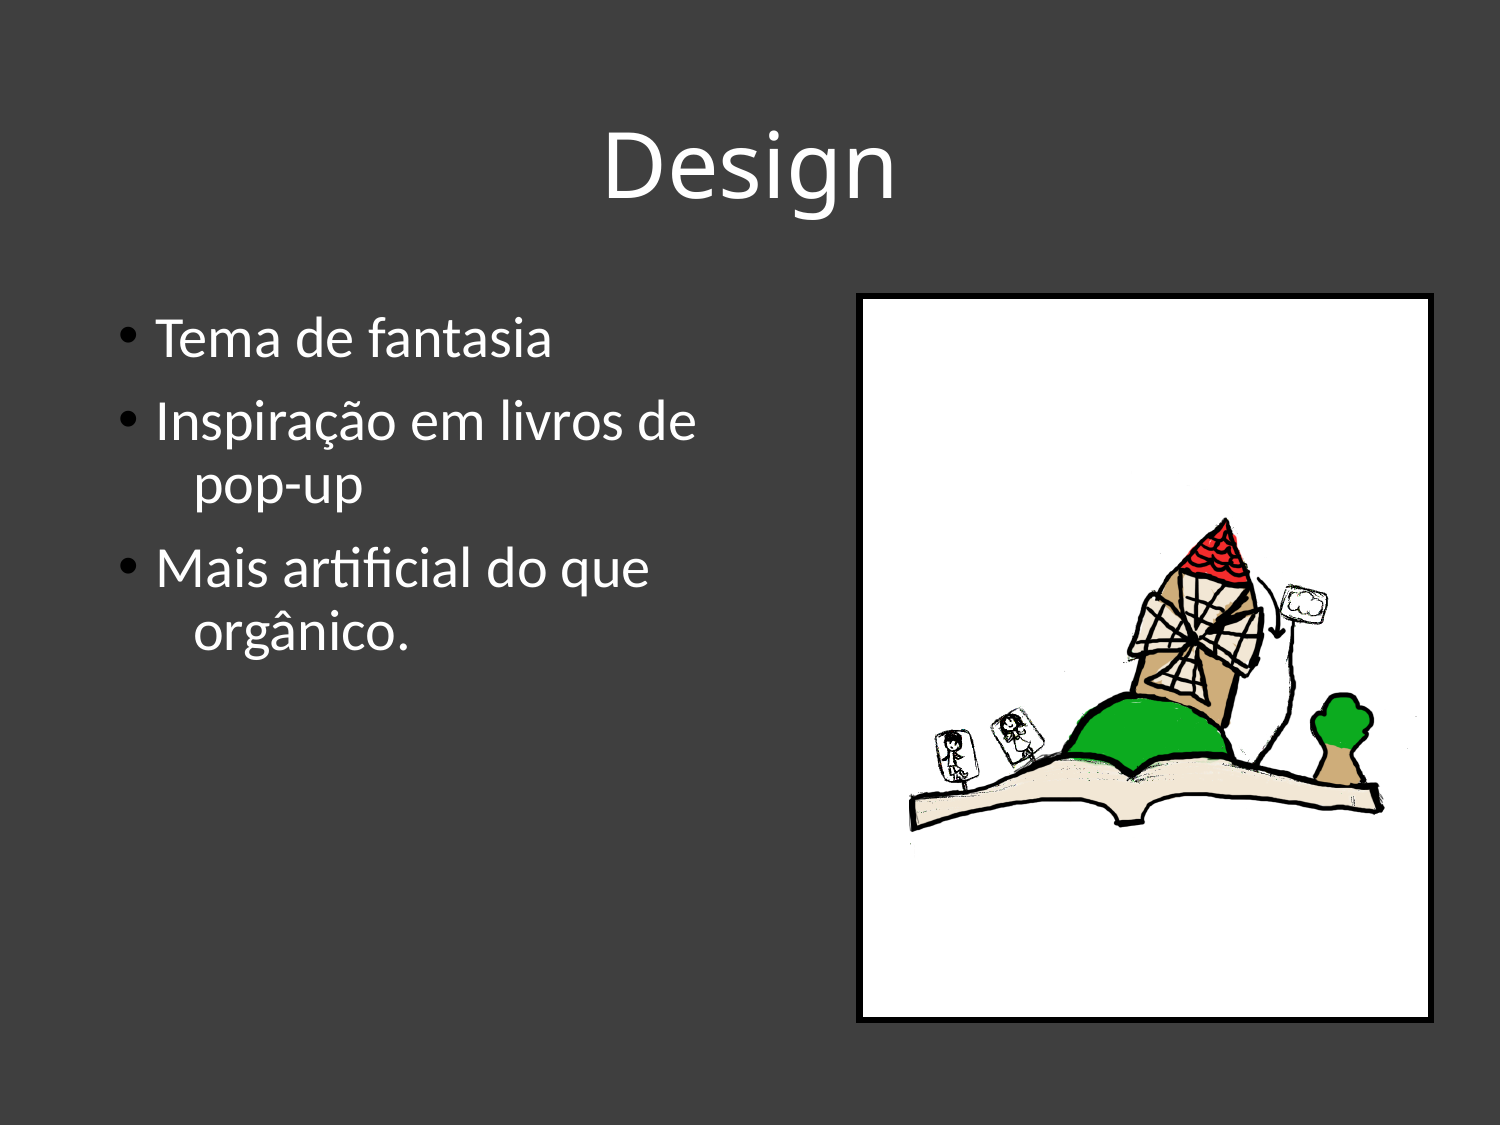

# Design
Tema de fantasia
Inspiração em livros de pop-up
Mais artificial do que orgânico.